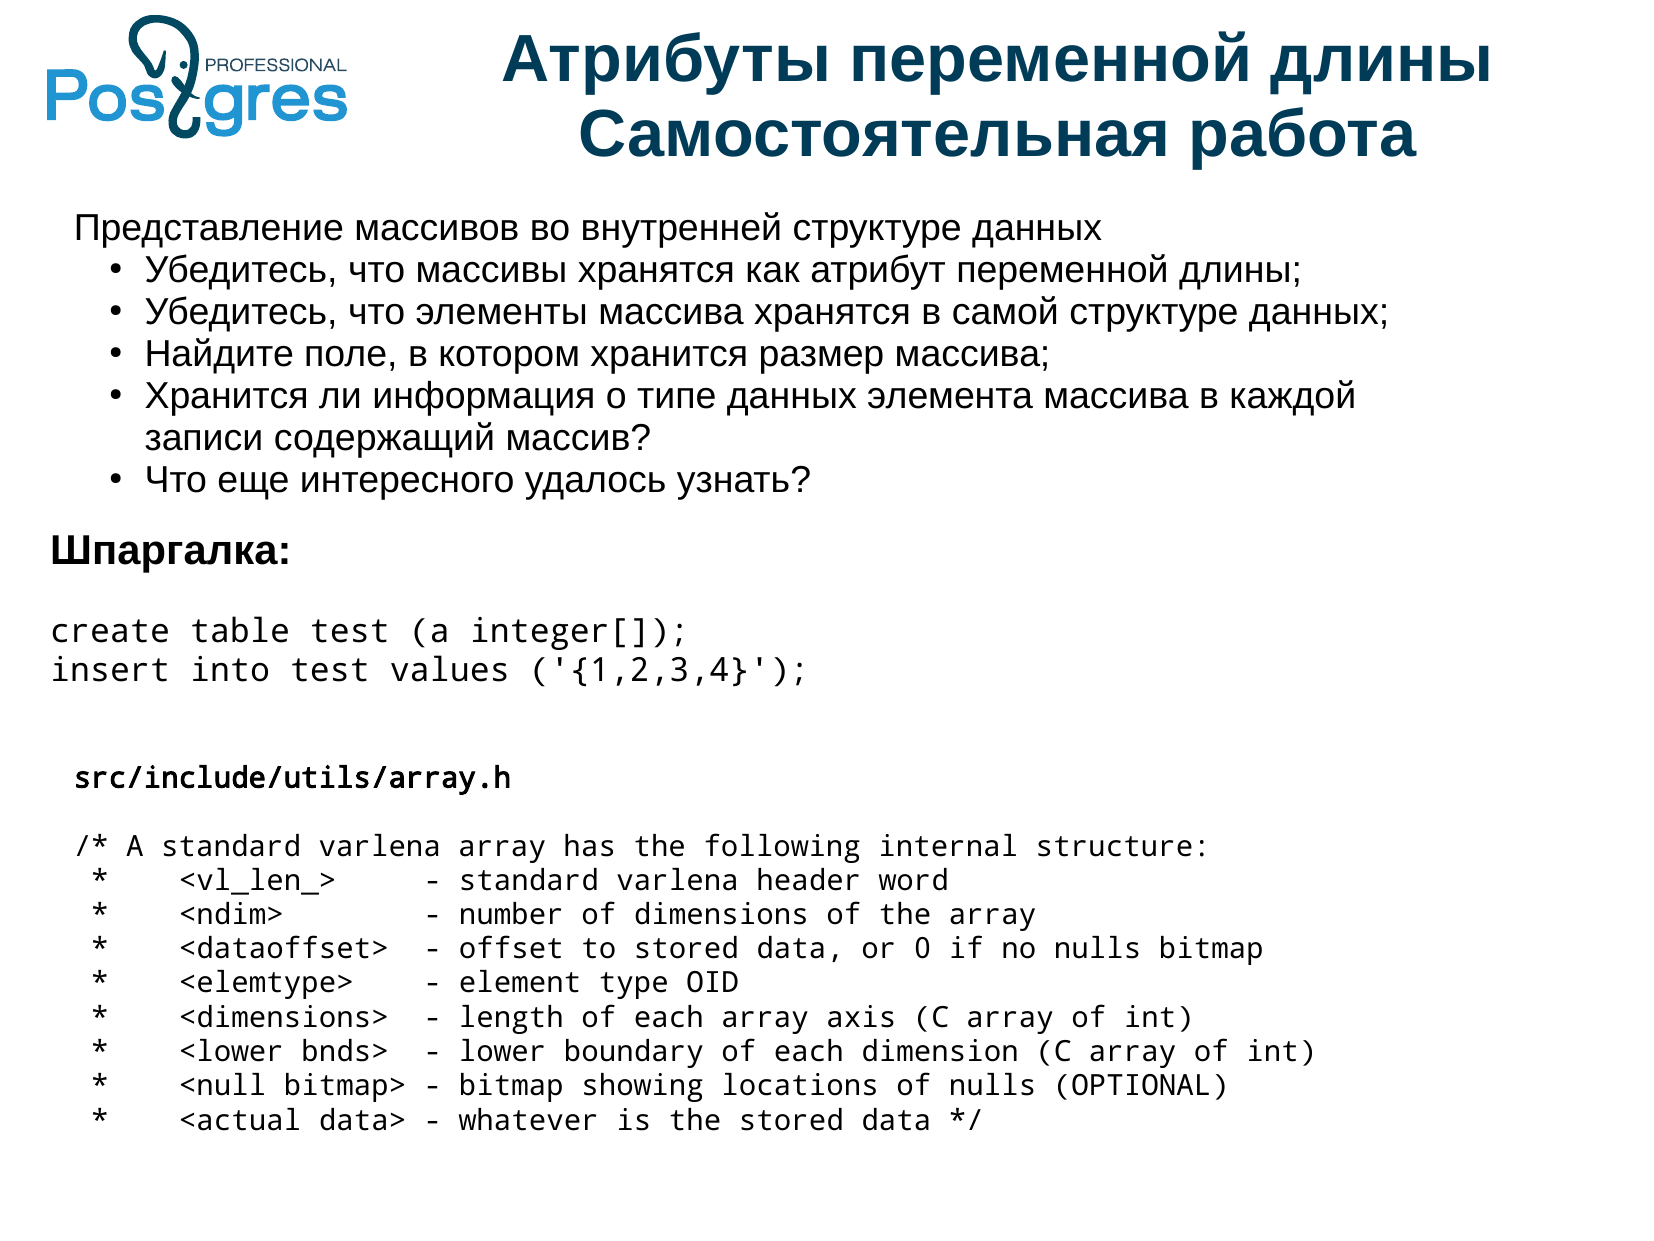

# Атрибуты переменной длины Самостоятельная работа
Представление массивов во внутренней структуре данных
Убедитесь, что массивы хранятся как атрибут переменной длины;
Убедитесь, что элементы массива хранятся в самой структуре данных;
Найдите поле, в котором хранится размер массива;
Хранится ли информация о типе данных элемента массива в каждой
записи содержащий массив?
Что еще интересного удалось узнать?
Шпаргалка:
create table test (a integer[]);
insert into test values ('{1,2,3,4}');
src/include/utils/array.h
/* A standard varlena array has the following internal structure:
 * <vl_len_> - standard varlena header word
 * <ndim> - number of dimensions of the array
 * <dataoffset> - offset to stored data, or 0 if no nulls bitmap
 * <elemtype> - element type OID
 * <dimensions> - length of each array axis (C array of int)
 * <lower bnds> - lower boundary of each dimension (C array of int)
 * <null bitmap> - bitmap showing locations of nulls (OPTIONAL)
 * <actual data> - whatever is the stored data */